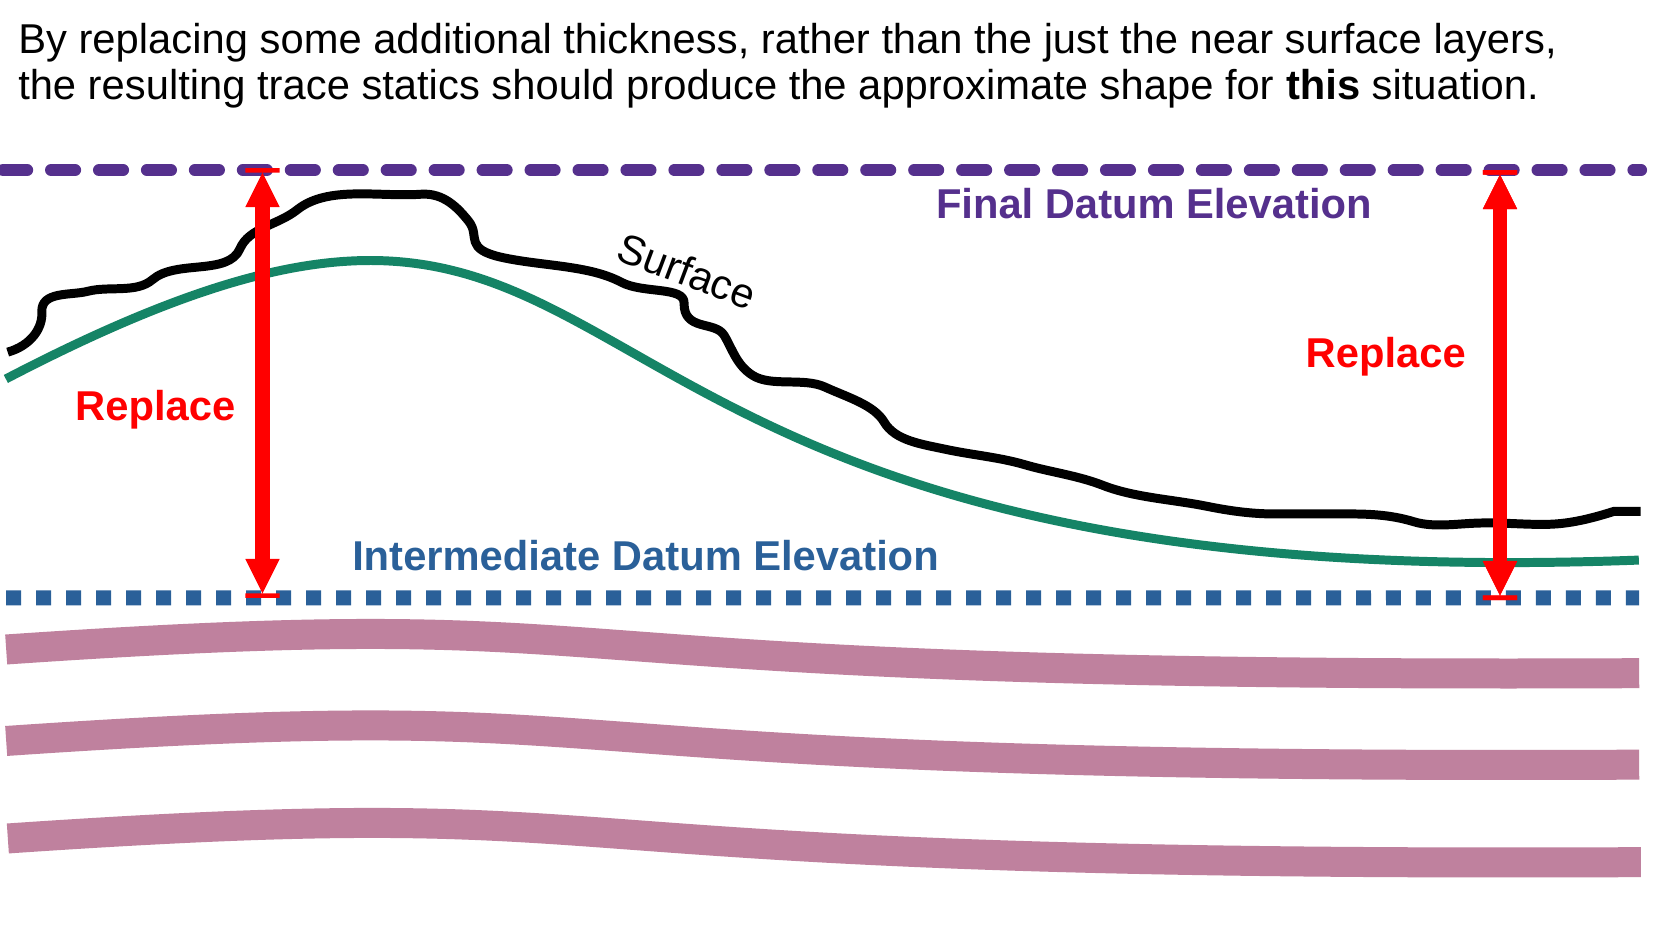

By replacing some additional thickness, rather than the just the near surface layers, the resulting trace statics should produce the approximate shape for this situation.
Final Datum Elevation
Surface
 Replace
 Replace
Intermediate Datum Elevation